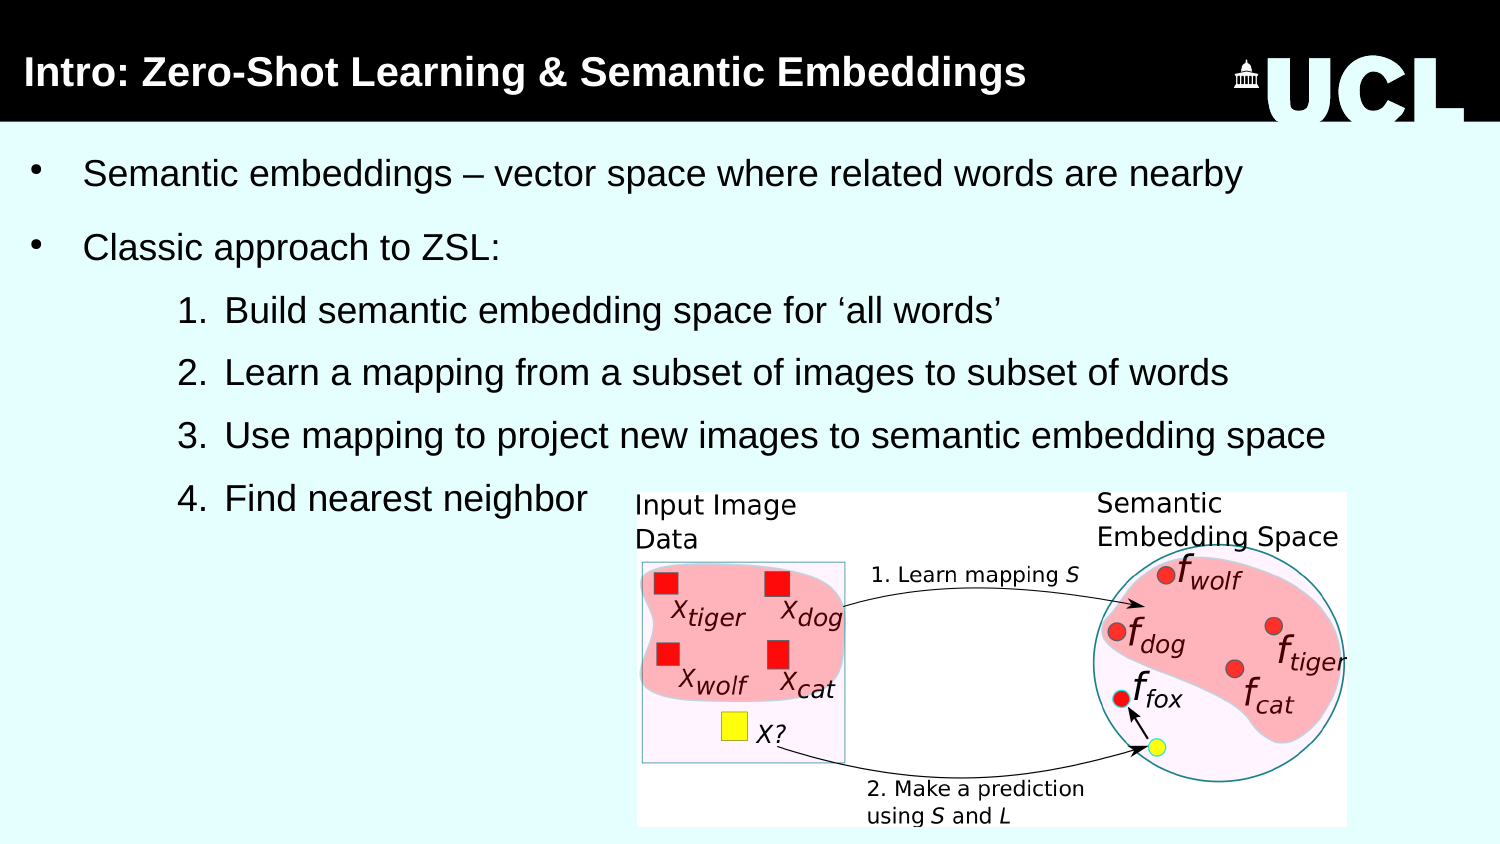

Intro: Zero-Shot Learning & Semantic Embeddings
# Semantic embeddings – vector space where related words are nearby
Classic approach to ZSL:
Build semantic embedding space for ‘all words’
Learn a mapping from a subset of images to subset of words
Use mapping to project new images to semantic embedding space
Find nearest neighbor